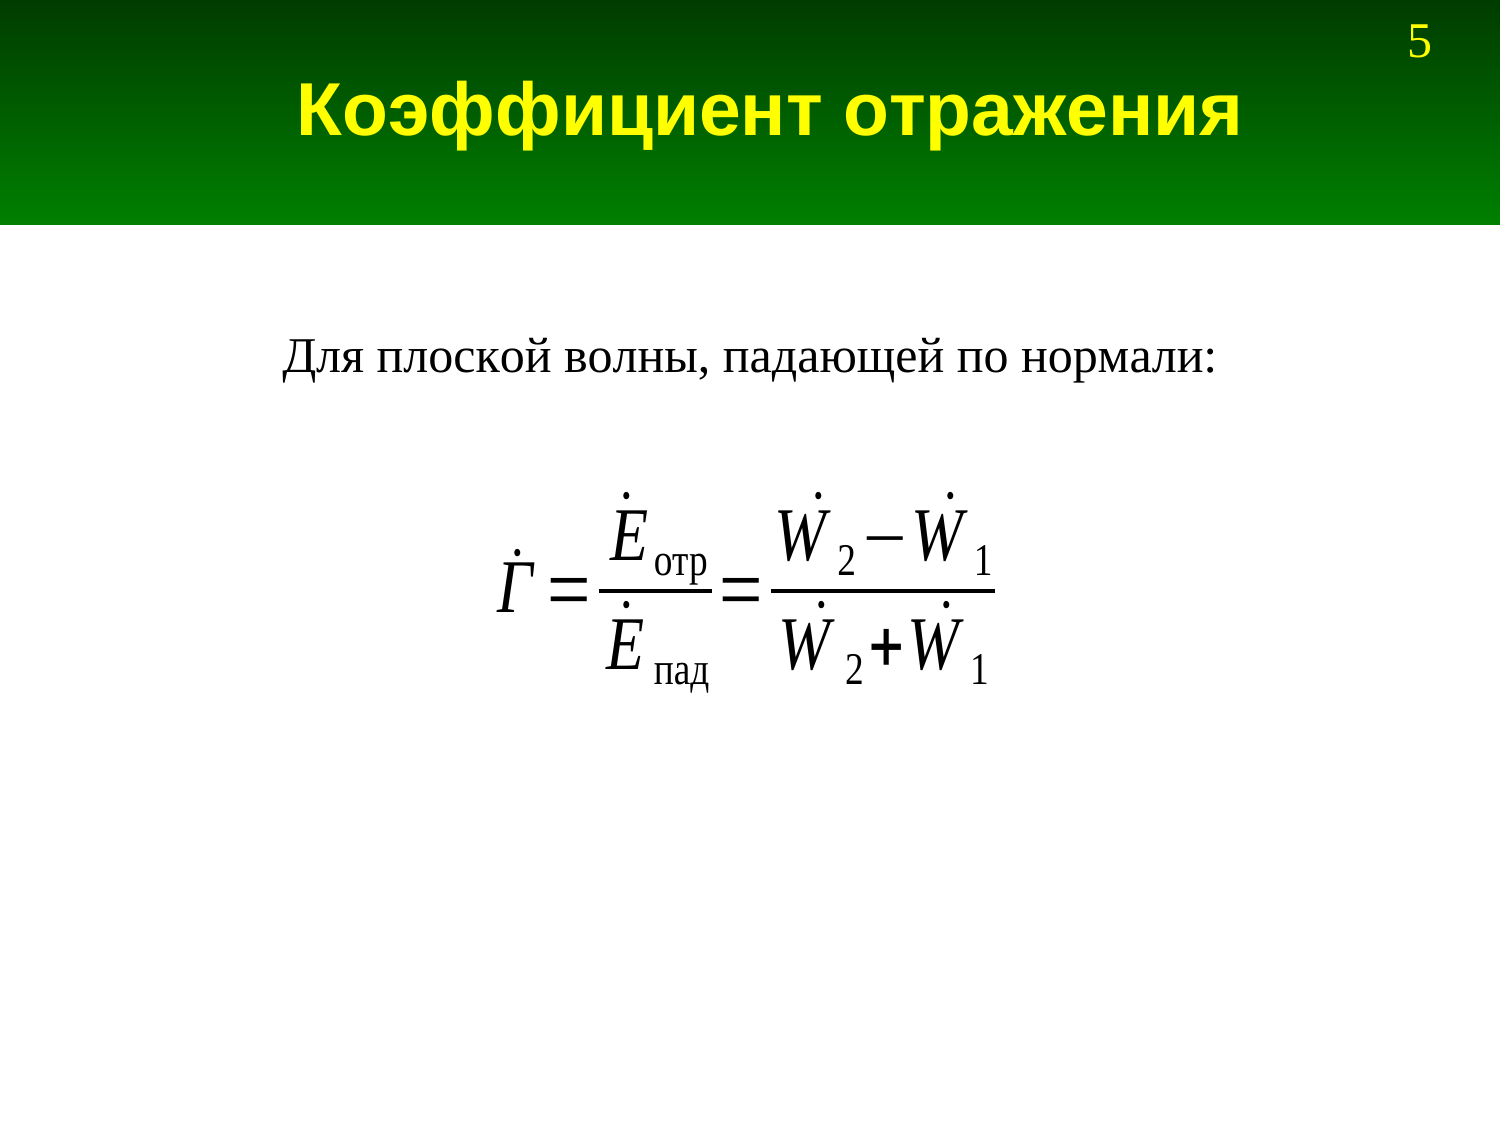

# Коэффициент отражения
Для плоской волны, падающей по нормали: